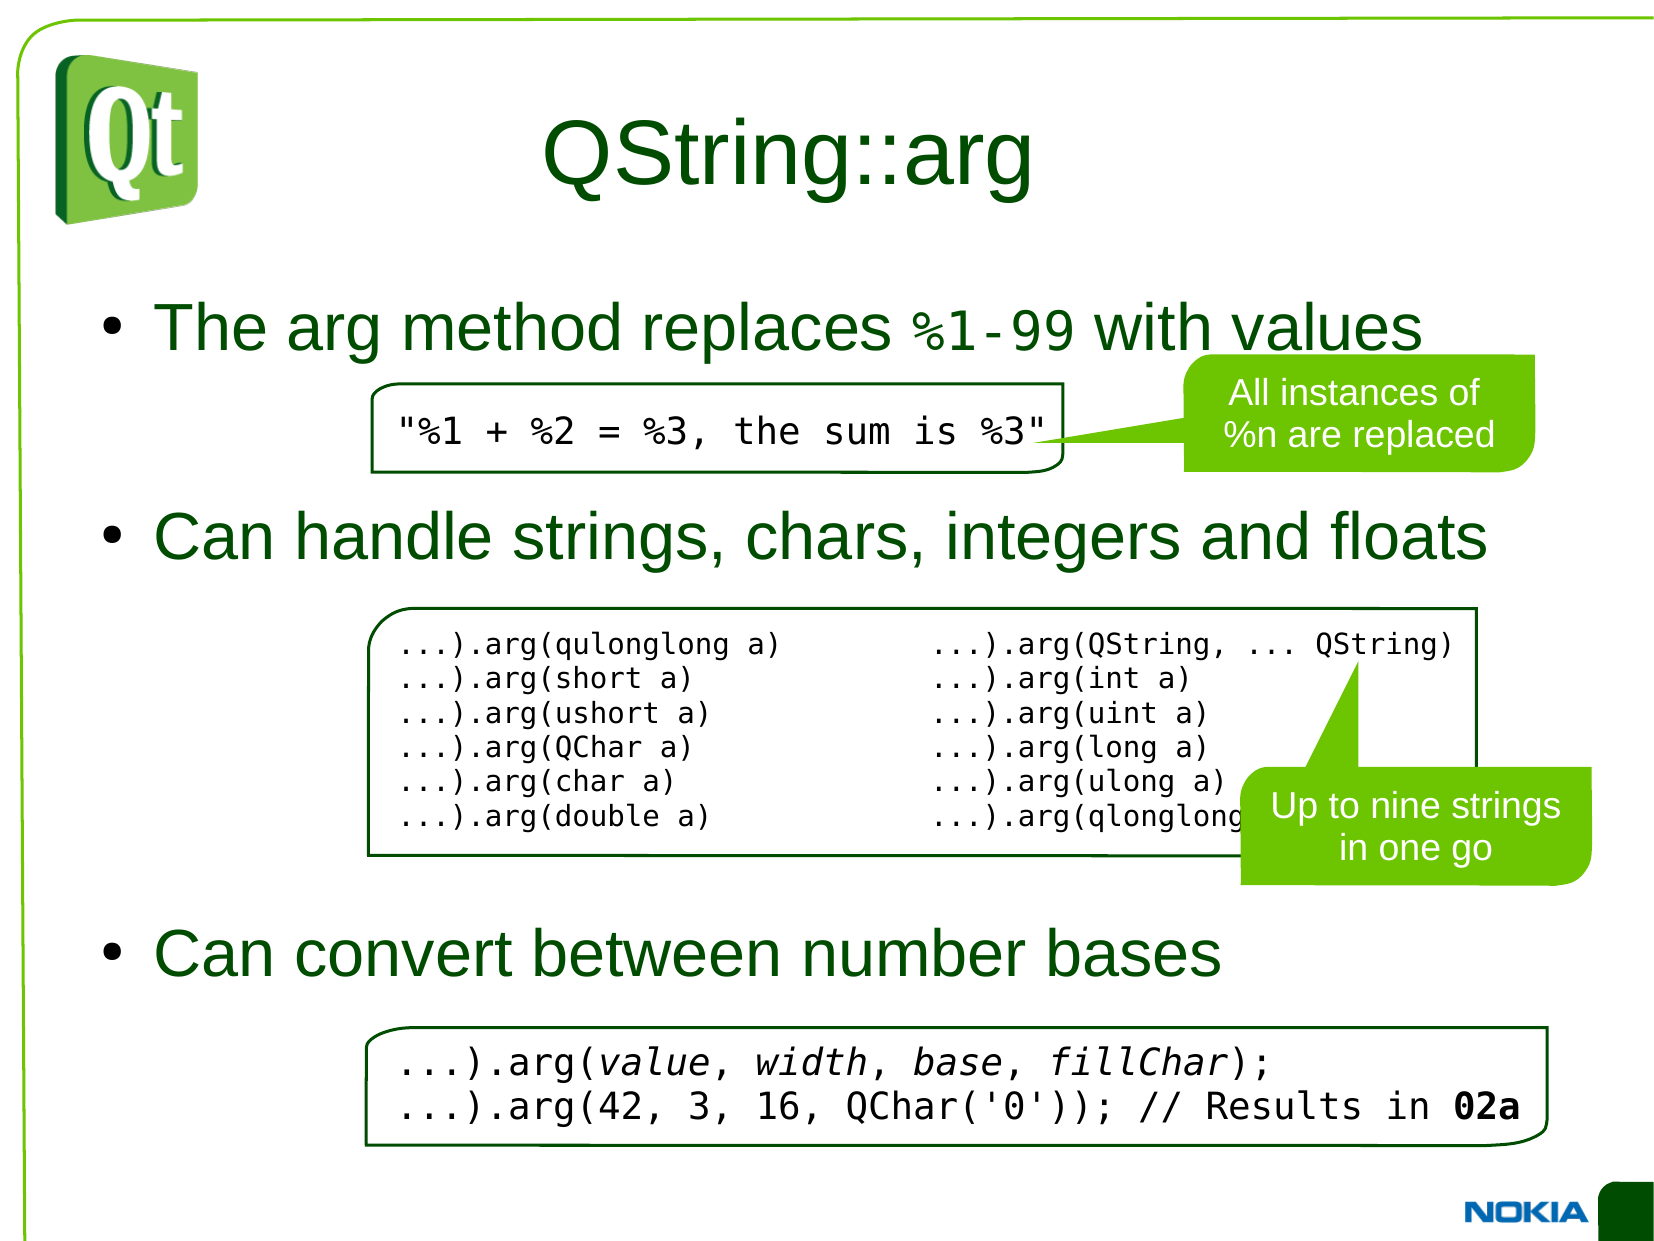

# QString::arg
The arg method replaces %1-99 with values
Can handle strings, chars, integers and floats
Can convert between number bases
All instances of
%n are replaced
"%1 + %2 = %3, the sum is %3"
...).arg(qulonglong a)
...).arg(short a)
...).arg(ushort a)
...).arg(QChar a)
...).arg(char a)
...).arg(double a)
...).arg(QString, ... QString)
...).arg(int a)
...).arg(uint a)
...).arg(long a)
...).arg(ulong a)
...).arg(qlonglong a)
Up to nine strings
in one go
...).arg(value, width, base, fillChar);
...).arg(42, 3, 16, QChar('0')); // Results in 02a